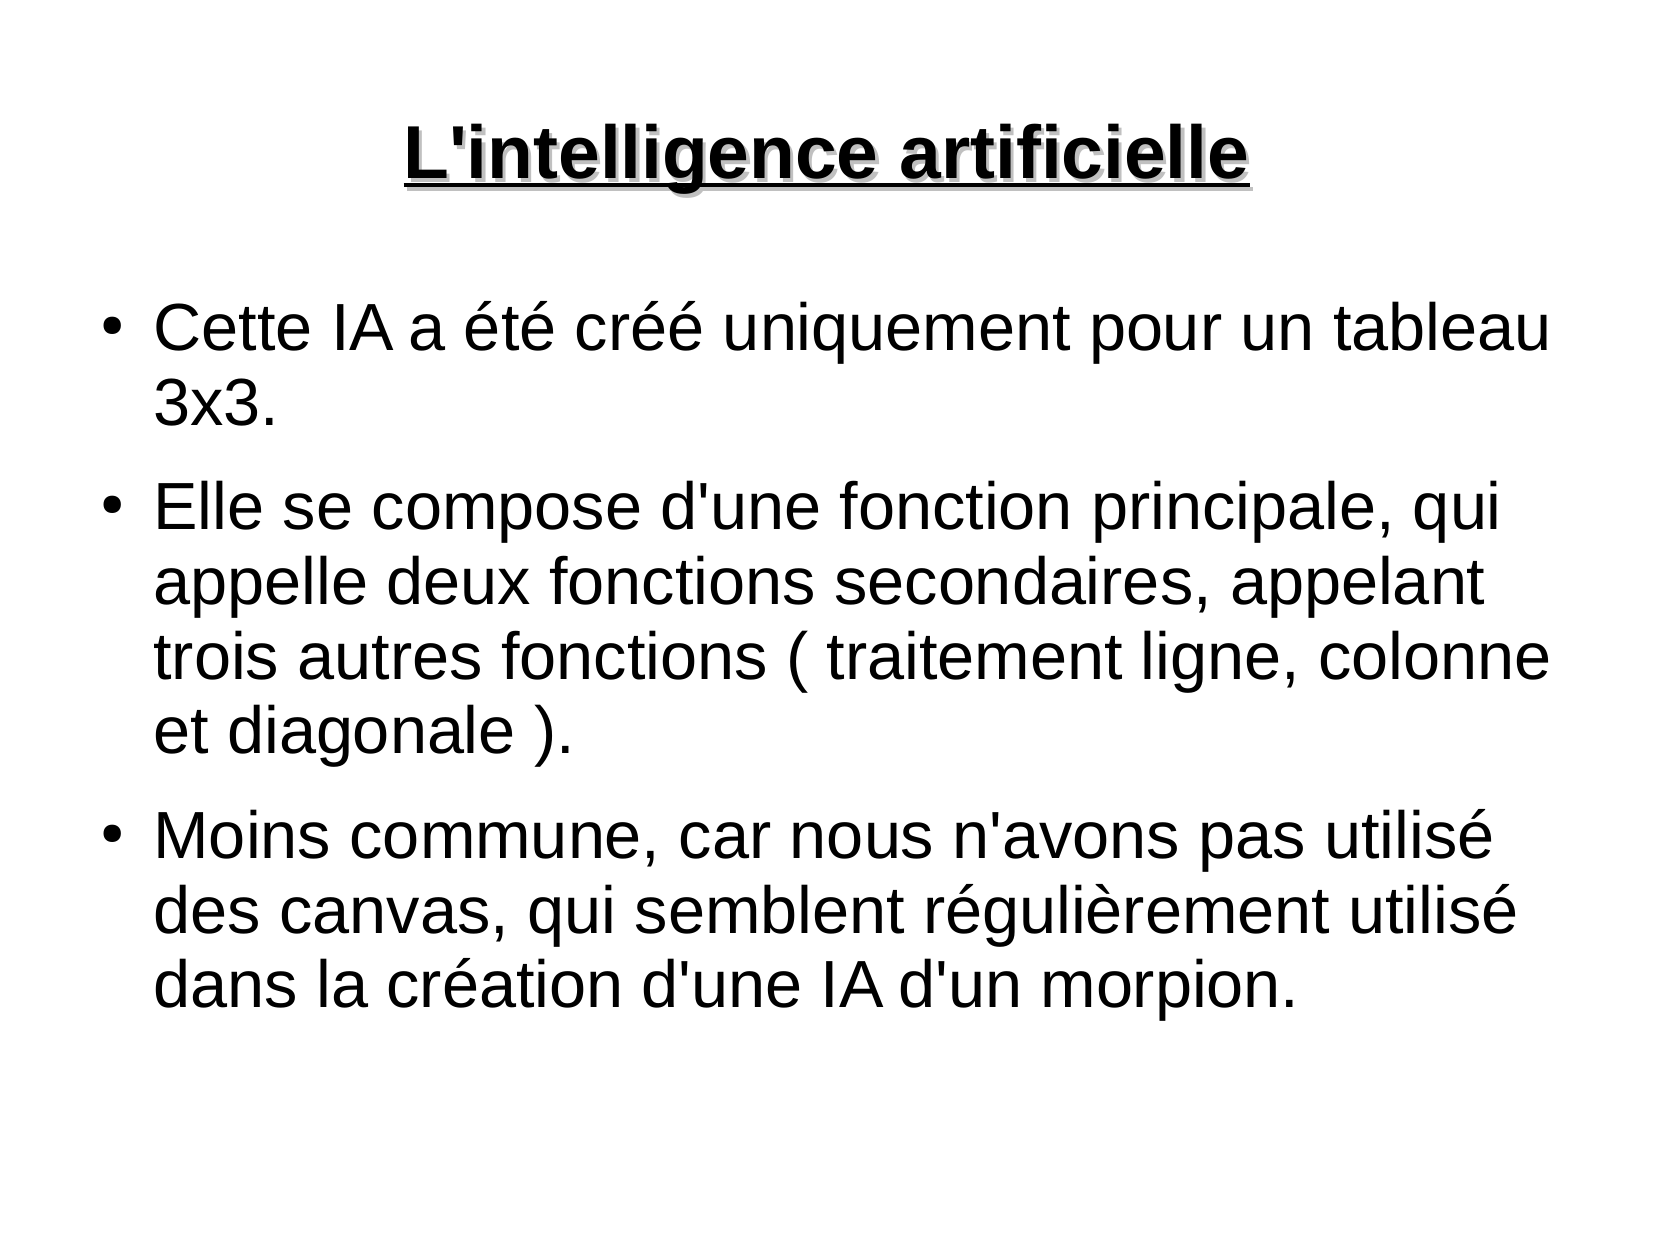

# L'intelligence artificielle
Cette IA a été créé uniquement pour un tableau 3x3.
Elle se compose d'une fonction principale, qui appelle deux fonctions secondaires, appelant trois autres fonctions ( traitement ligne, colonne et diagonale ).
Moins commune, car nous n'avons pas utilisé des canvas, qui semblent régulièrement utilisé dans la création d'une IA d'un morpion.